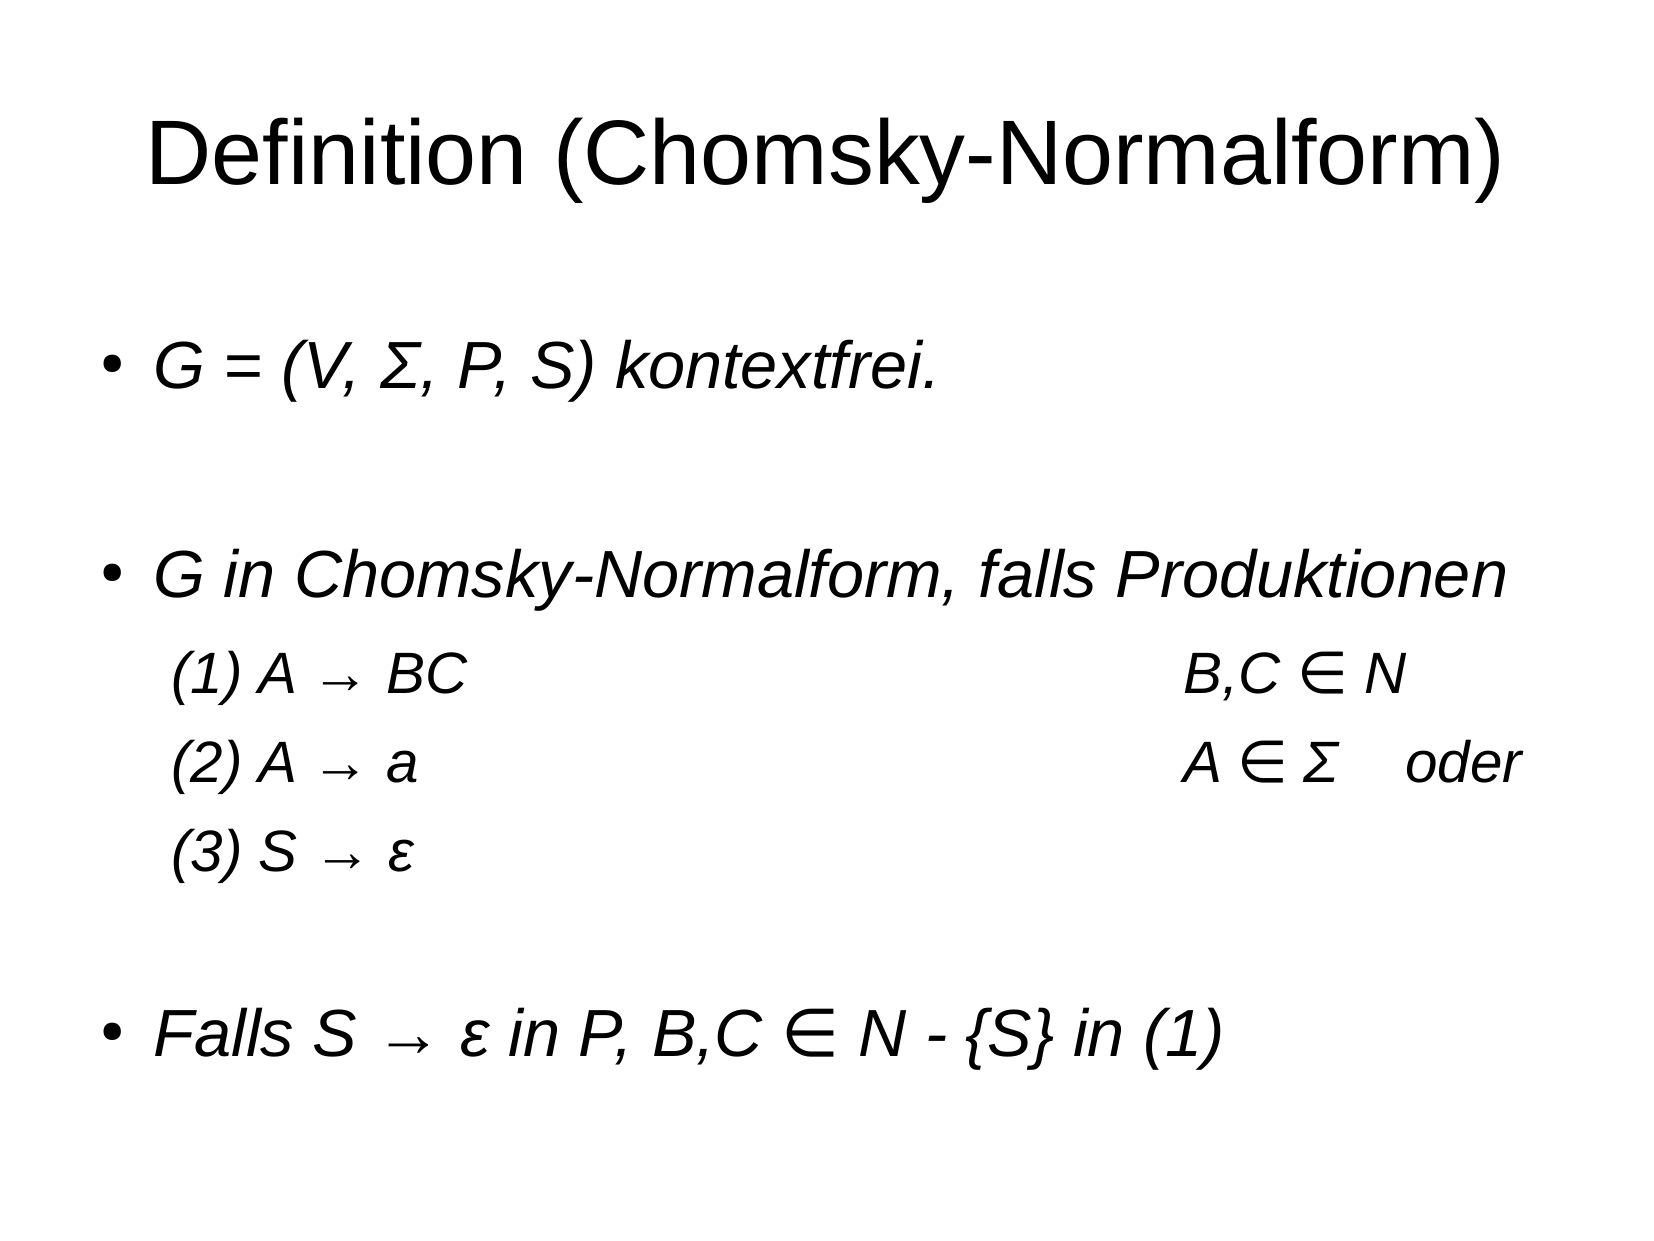

# Definition (Chomsky-Normalform)
G = (V, Σ, P, S) kontextfrei.
G in Chomsky-Normalform, falls Produktionen
 A → BC										B,C ∈ N
 A → a											A ∈ Σ 	oder
 S → ε
Falls S → ε in P, B,C ∈ N - {S} in (1)